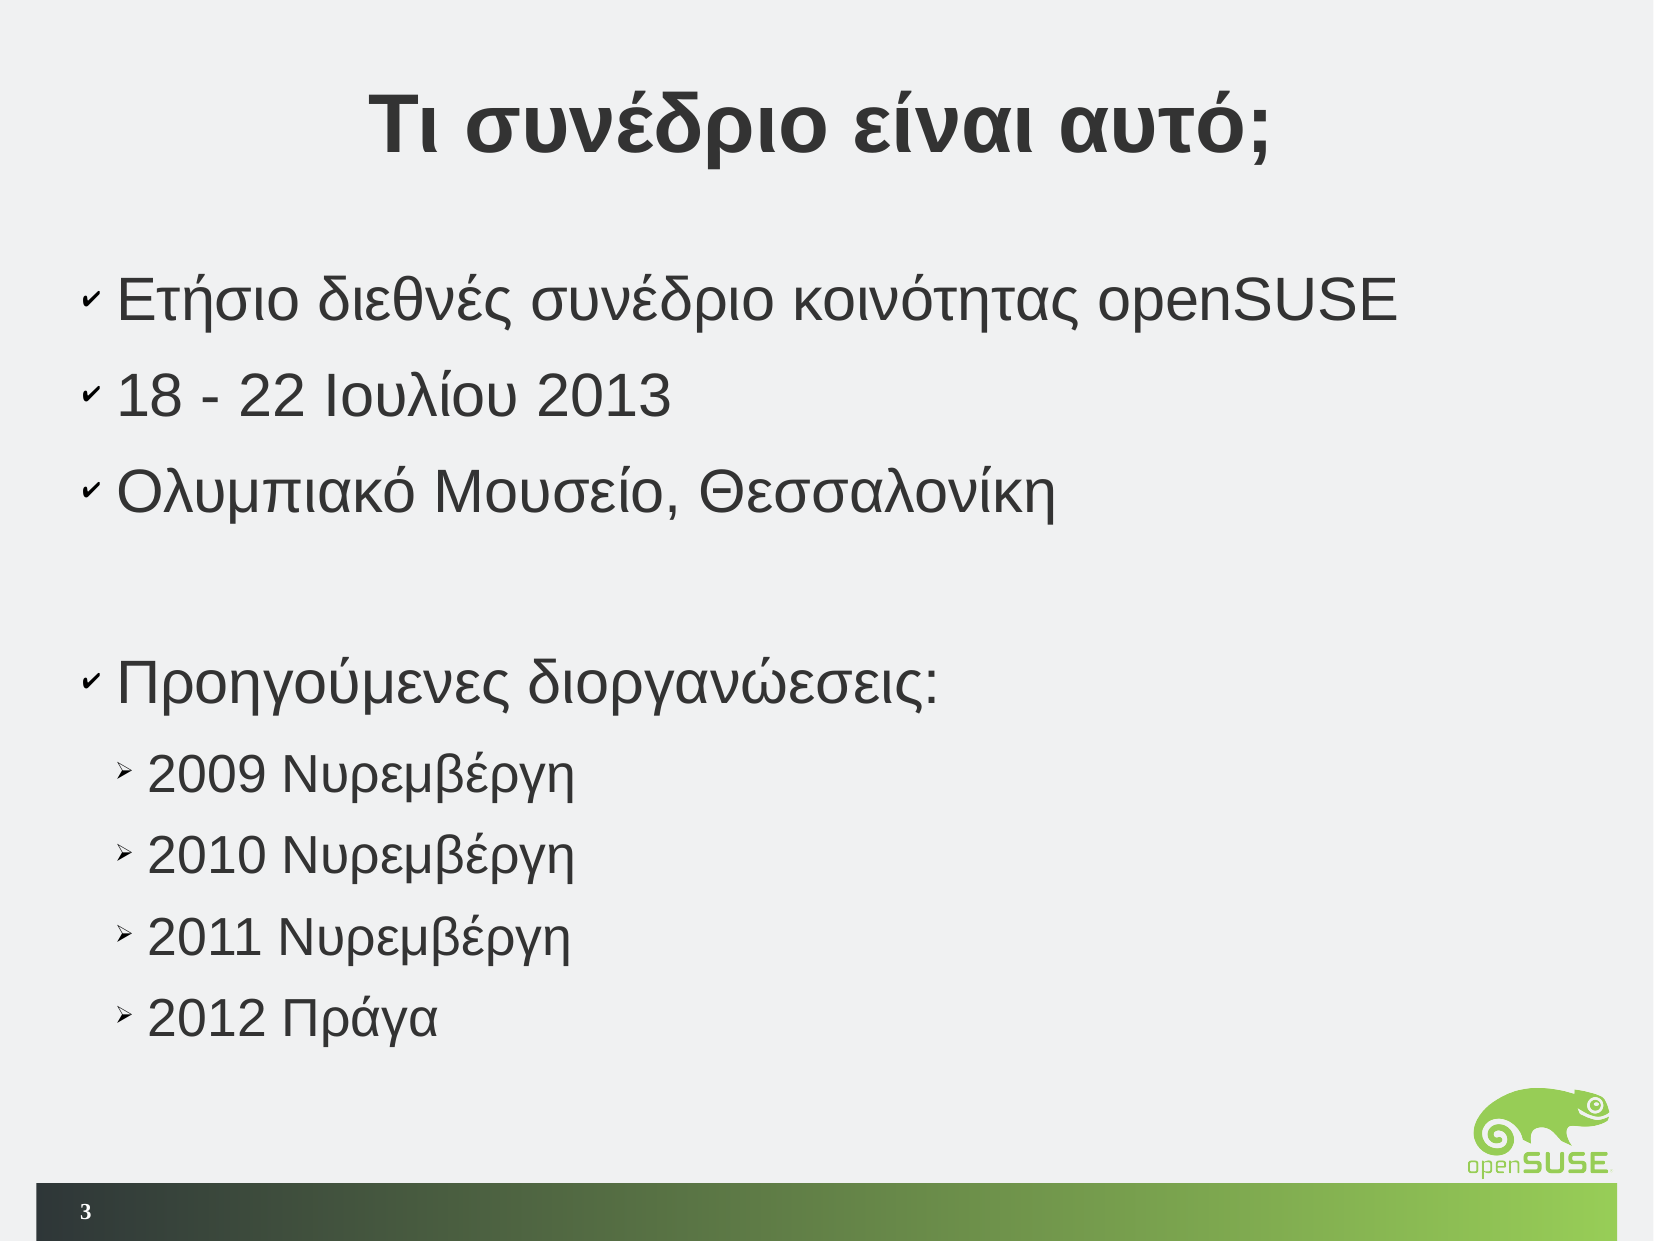

# Τι συνέδριο είναι αυτό;
 Ετήσιο διεθνές συνέδριο κοινότητας openSUSE
 18 - 22 Ιουλίου 2013
 Ολυμπιακό Μουσείο, Θεσσαλονίκη
 Προηγούμενες διοργανώεσεις:
2009 Νυρεμβέργη
2010 Νυρεμβέργη
2011 Νυρεμβέργη
2012 Πράγα
3